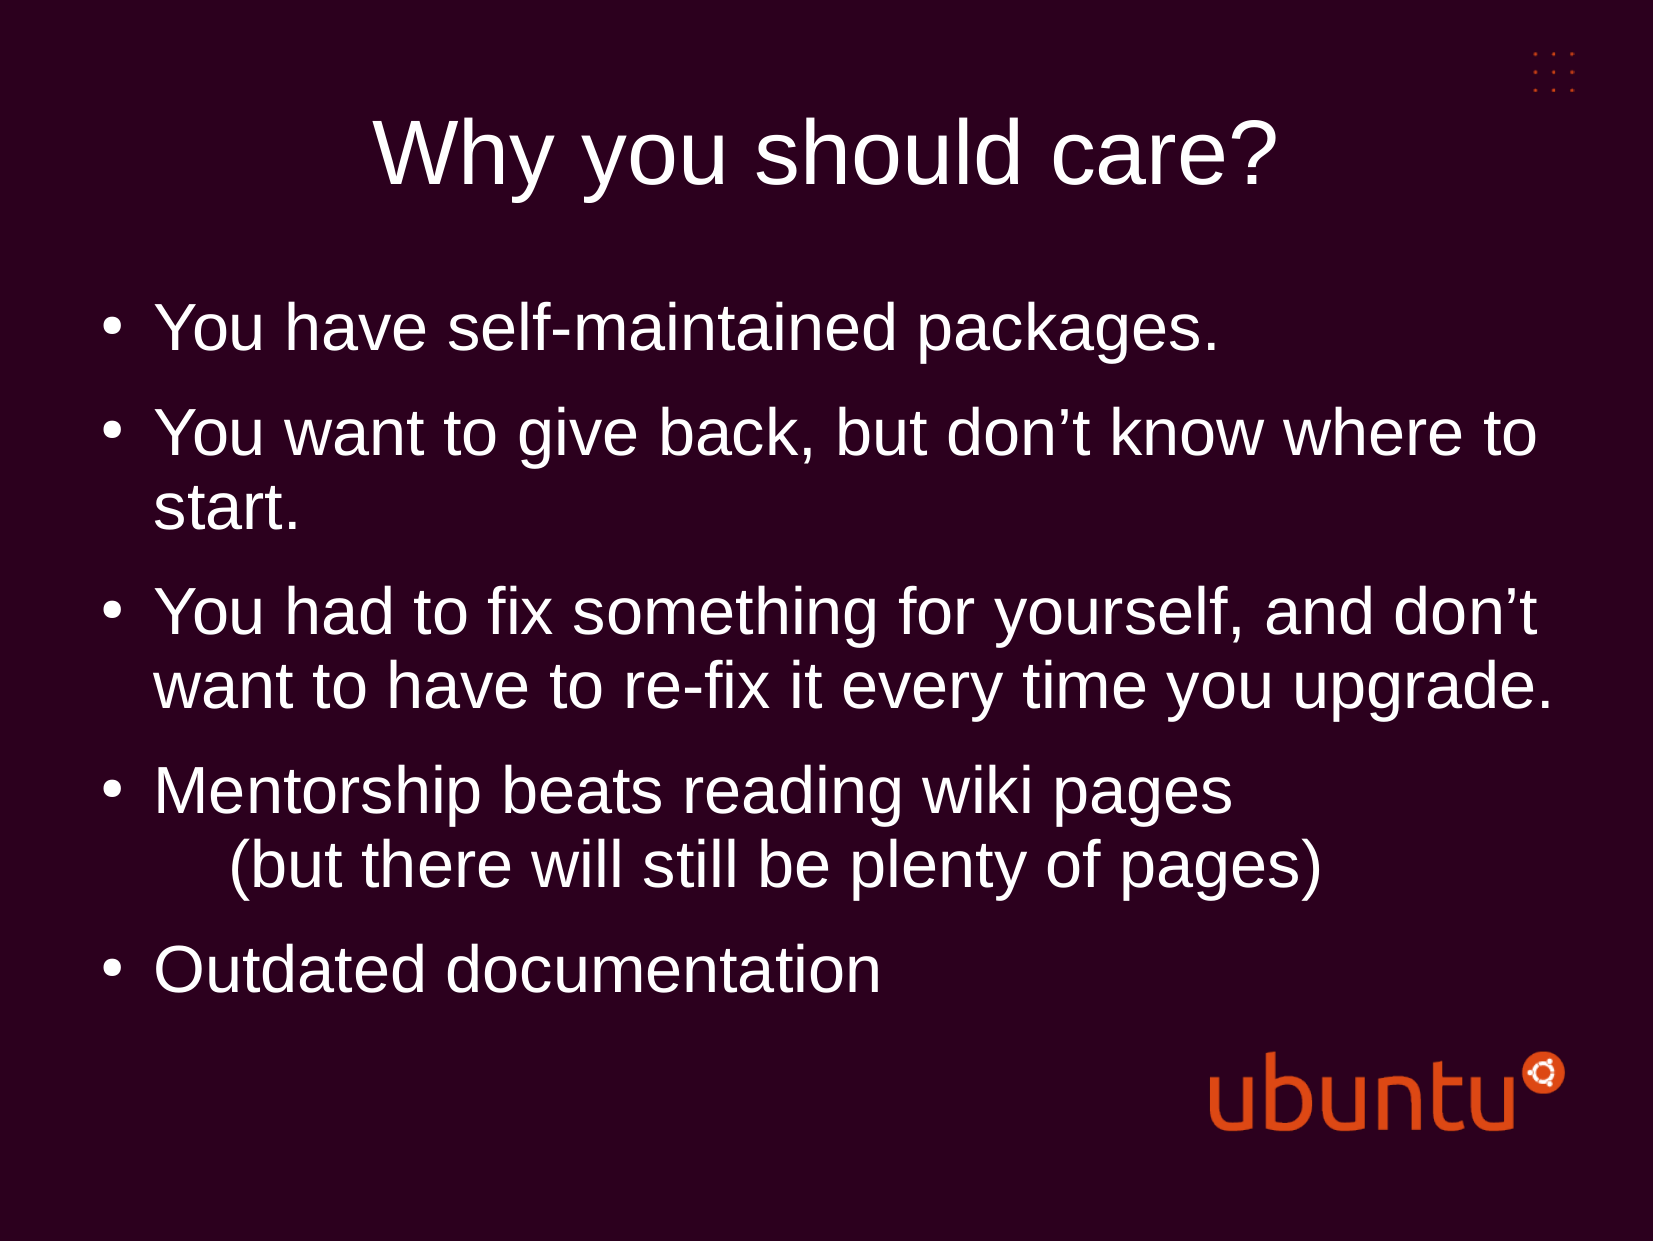

# Why you should care?
You have self-maintained packages.
You want to give back, but don’t know where to start.
You had to fix something for yourself, and don’t want to have to re-fix it every time you upgrade.
Mentorship beats reading wiki pages
	(but there will still be plenty of pages)
Outdated documentation